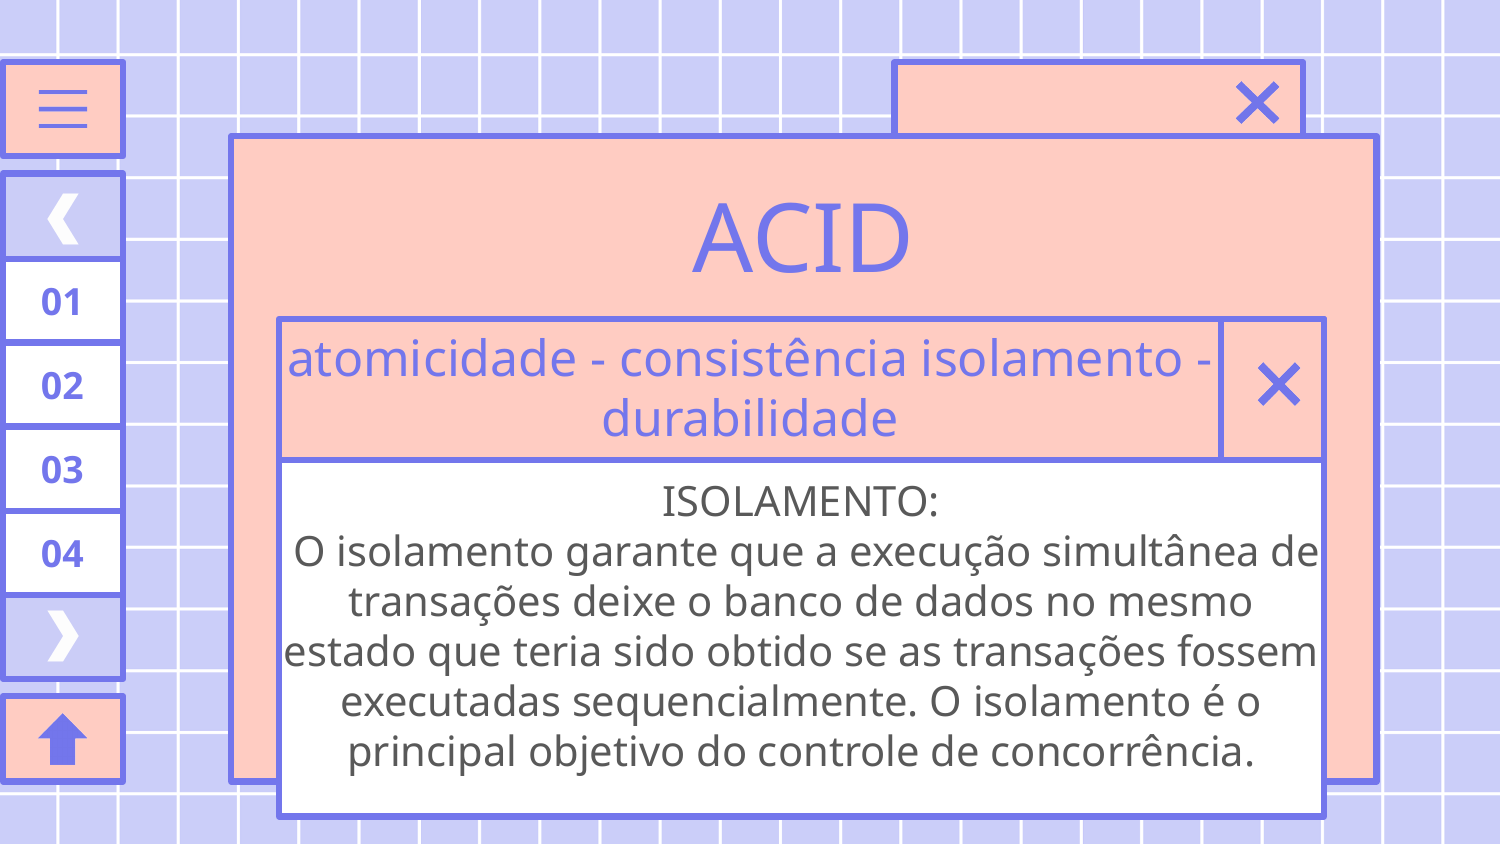

# ACID
01
atomicidade - consistência isolamento - durabilidade
02
03
04
ISOLAMENTO:
 O isolamento garante que a execução simultânea de transações deixe o banco de dados no mesmo estado que teria sido obtido se as transações fossem executadas sequencialmente. O isolamento é o principal objetivo do controle de concorrência.